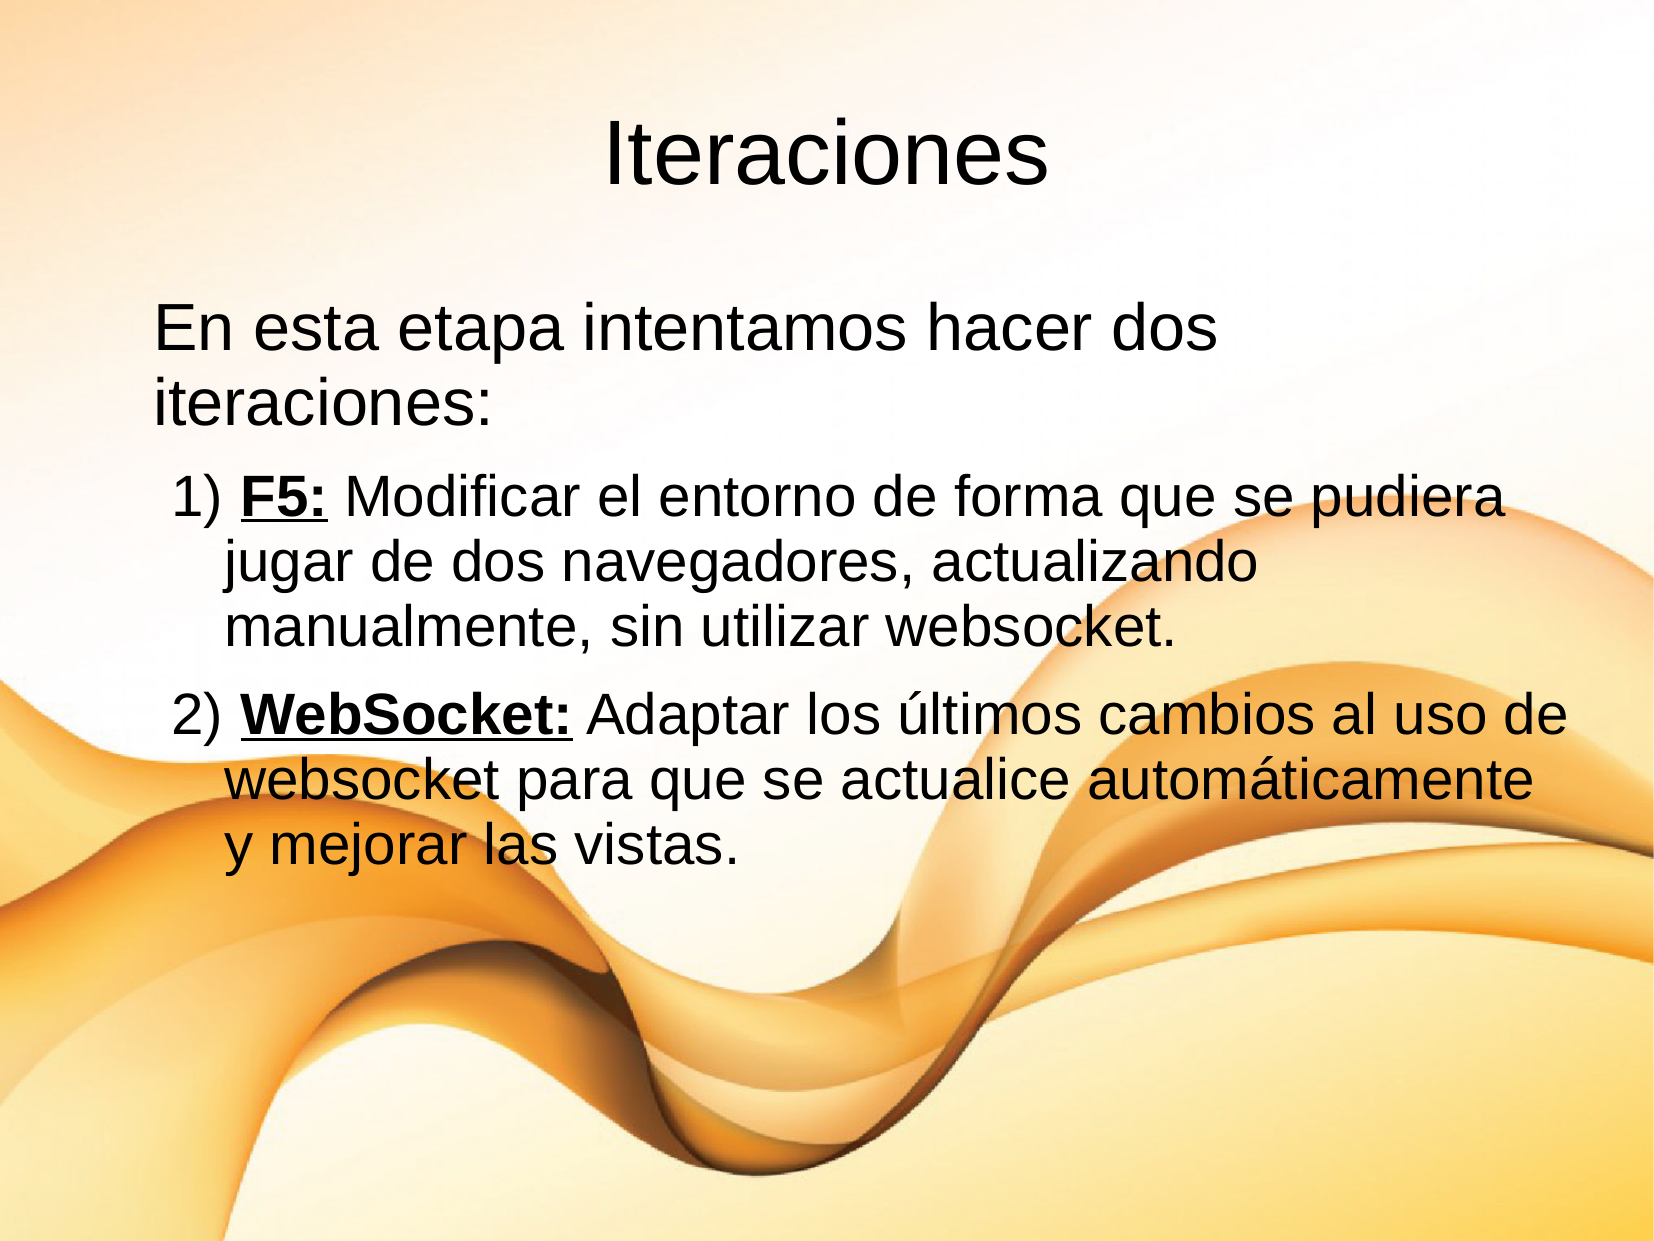

# Iteraciones
En esta etapa intentamos hacer dos iteraciones:
 F5: Modificar el entorno de forma que se pudiera jugar de dos navegadores, actualizando manualmente, sin utilizar websocket.
 WebSocket: Adaptar los últimos cambios al uso de websocket para que se actualice automáticamente y mejorar las vistas.